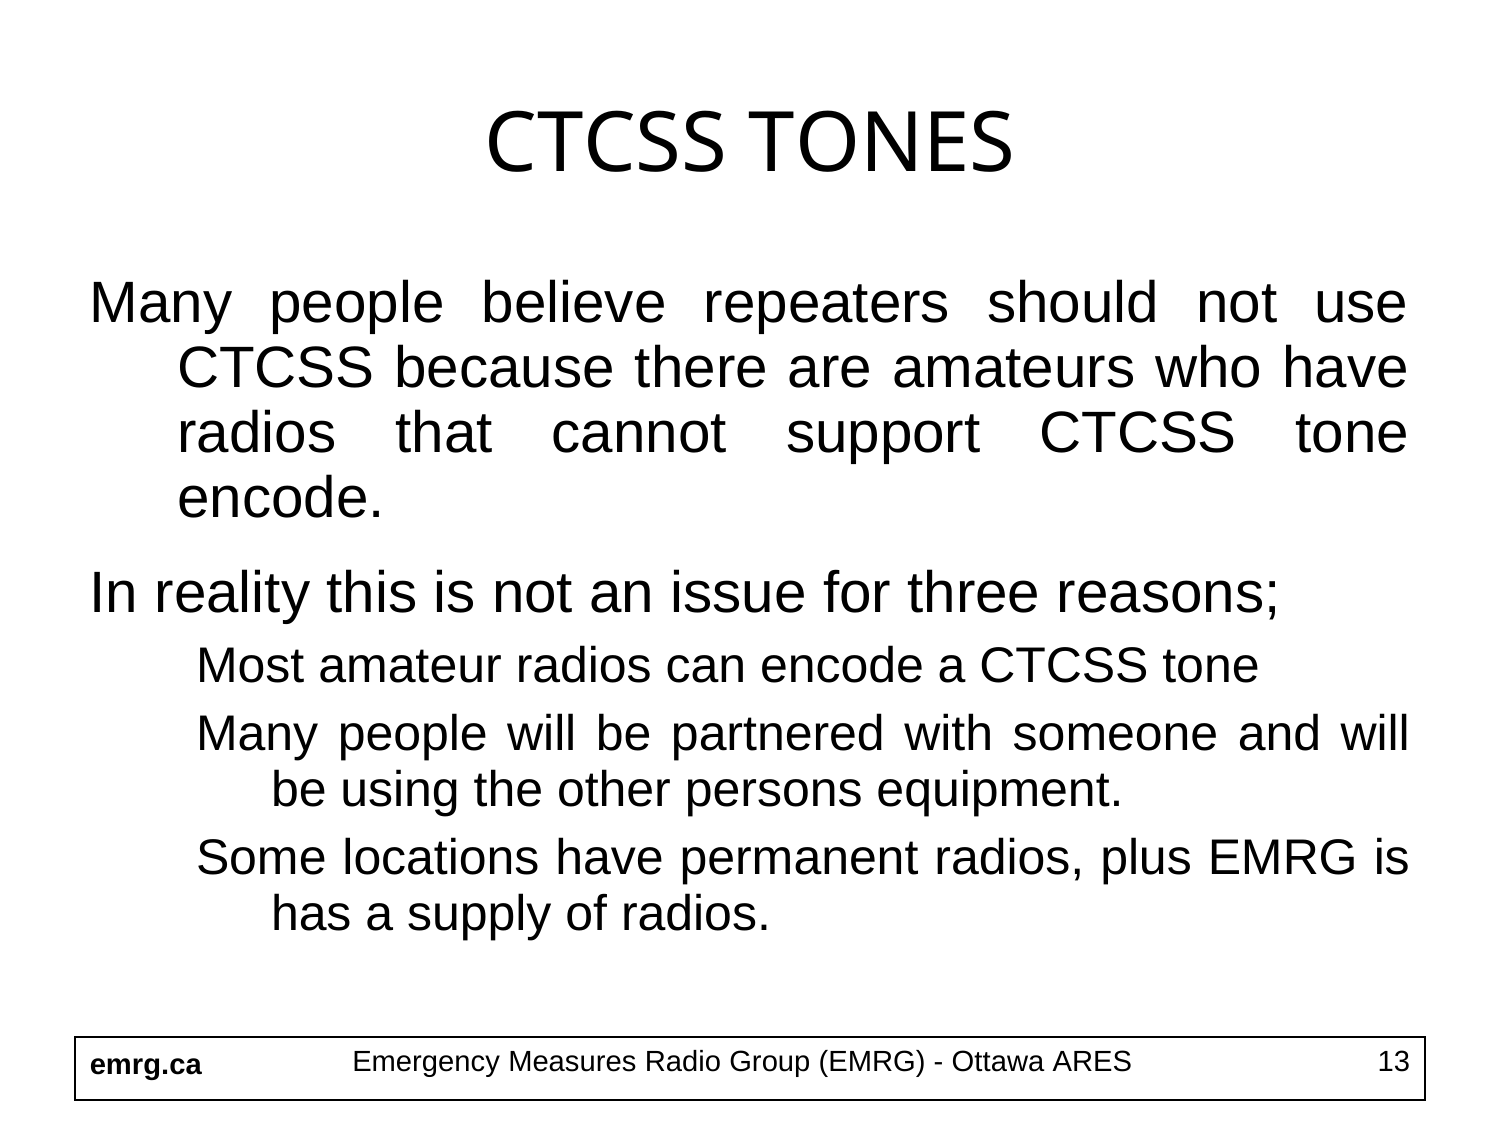

# CTCSS TONES
Many people believe repeaters should not use CTCSS because there are amateurs who have radios that cannot support CTCSS tone encode.
In reality this is not an issue for three reasons;
Most amateur radios can encode a CTCSS tone
Many people will be partnered with someone and will be using the other persons equipment.
Some locations have permanent radios, plus EMRG is has a supply of radios.
Emergency Measures Radio Group (EMRG) - Ottawa ARES
13